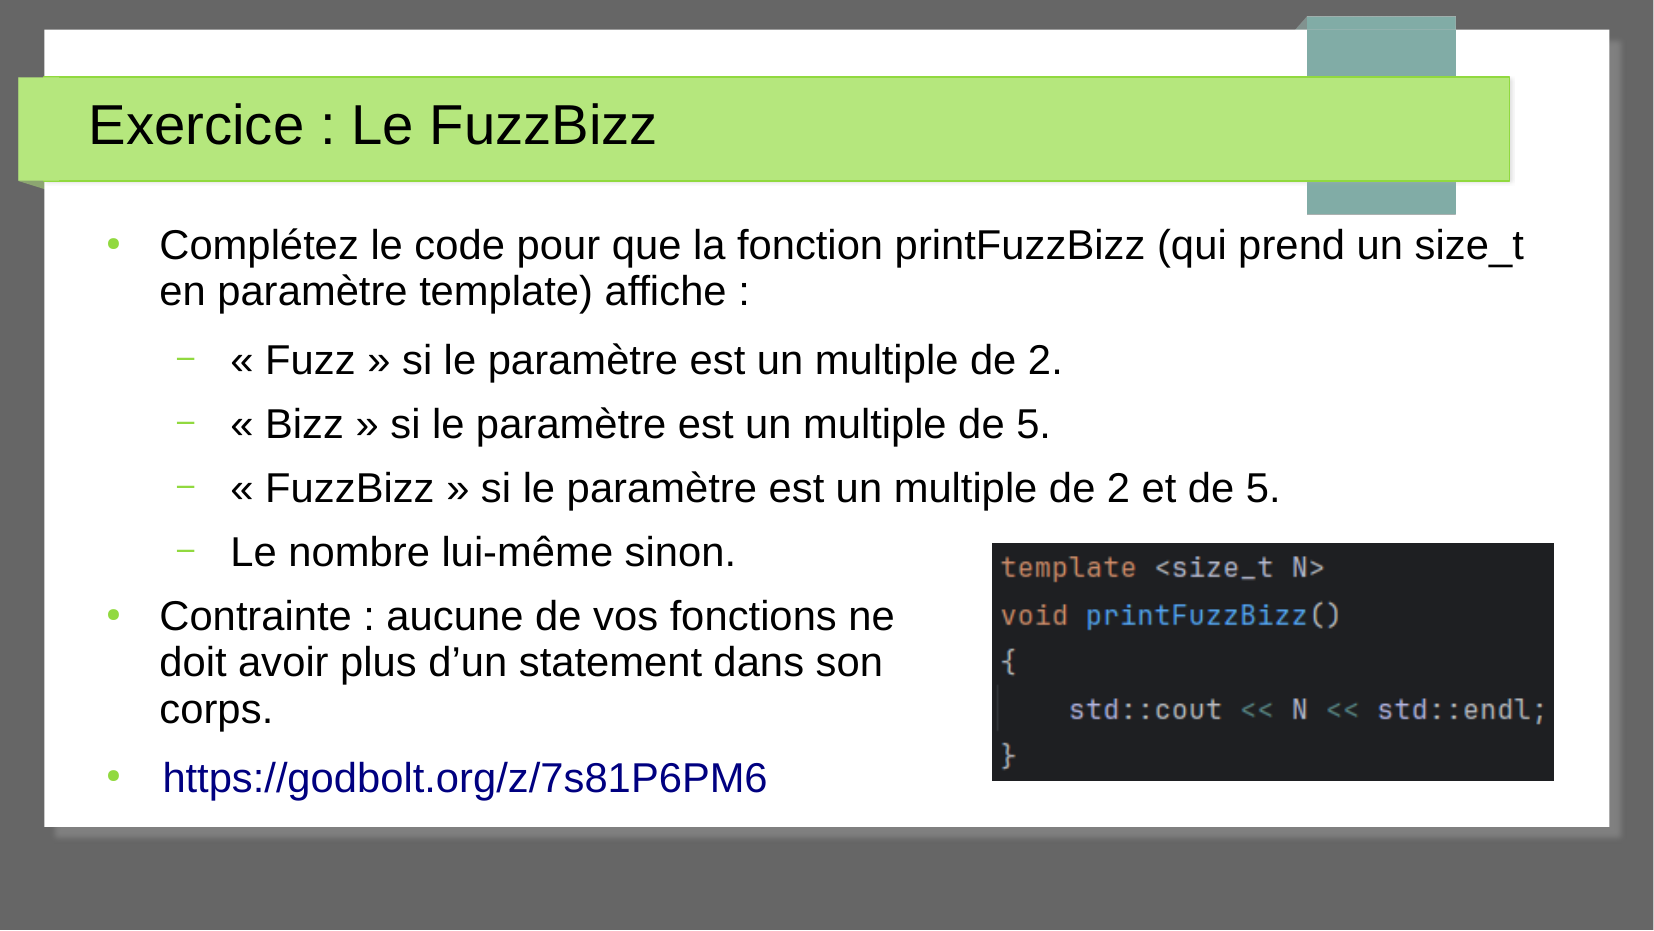

# Exercice : Le FuzzBizz
Complétez le code pour que la fonction printFuzzBizz (qui prend un size_t en paramètre template) affiche :
« Fuzz » si le paramètre est un multiple de 2.
« Bizz » si le paramètre est un multiple de 5.
« FuzzBizz » si le paramètre est un multiple de 2 et de 5.
Le nombre lui-même sinon.
Contrainte : aucune de vos fonctions ne
doit avoir plus d’un statement dans son
corps.
https://godbolt.org/z/7s81P6PM6